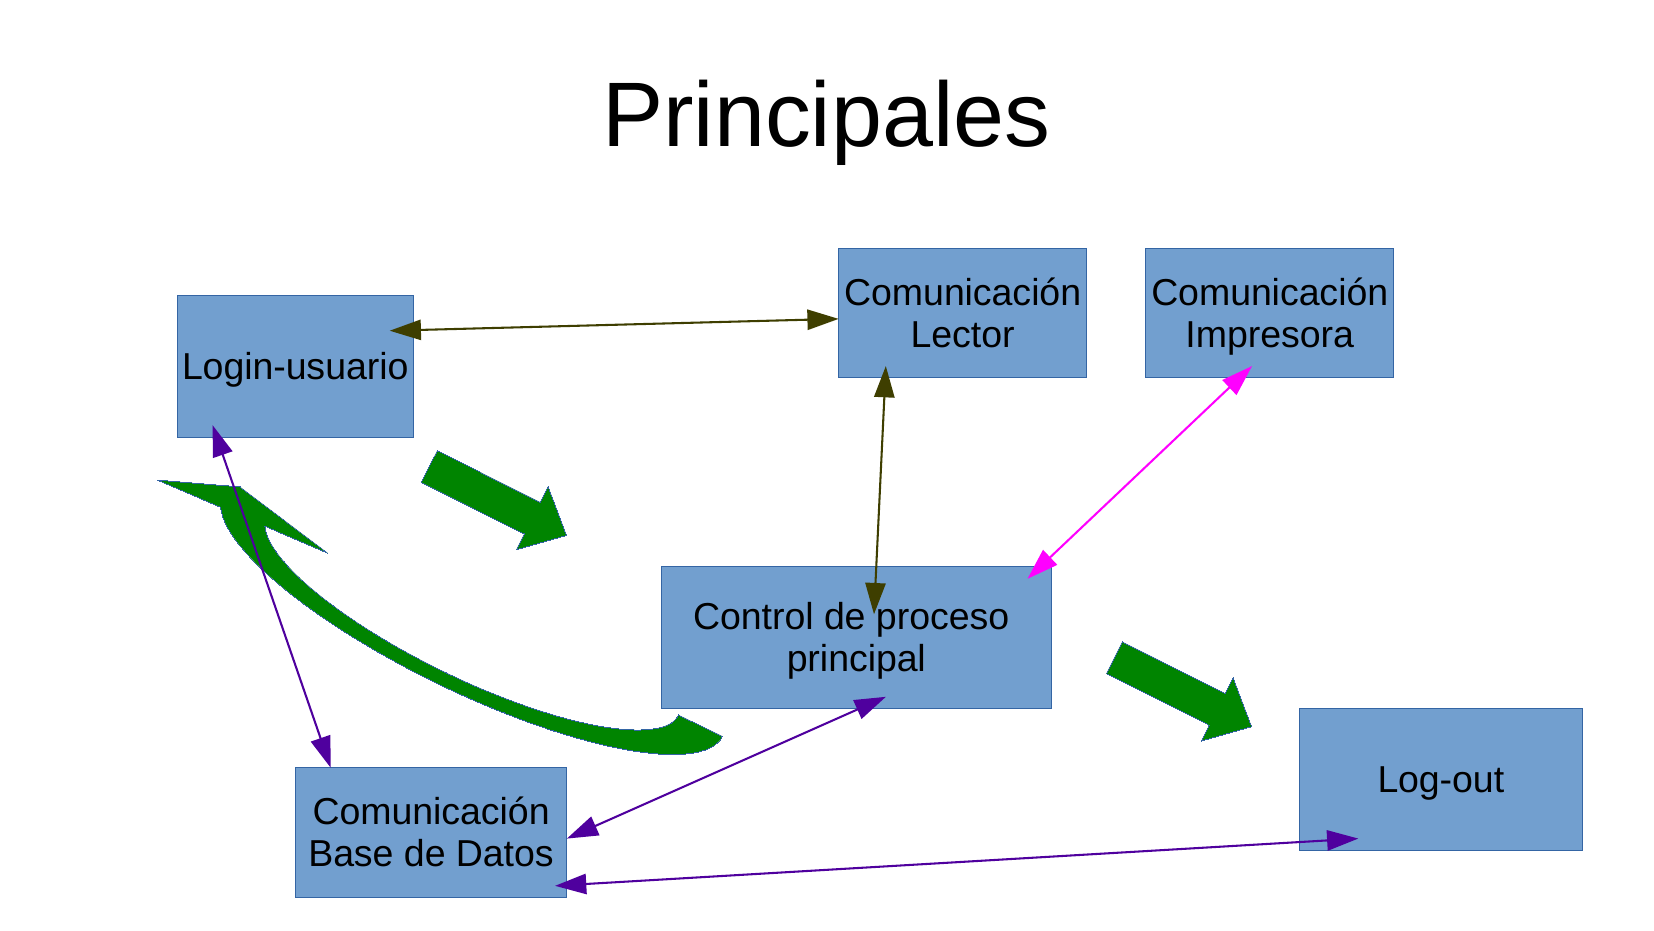

# Principales
Comunicación
Lector
Comunicación
Impresora
Login-usuario
Control de proceso
principal
Log-out
Comunicación
Base de Datos